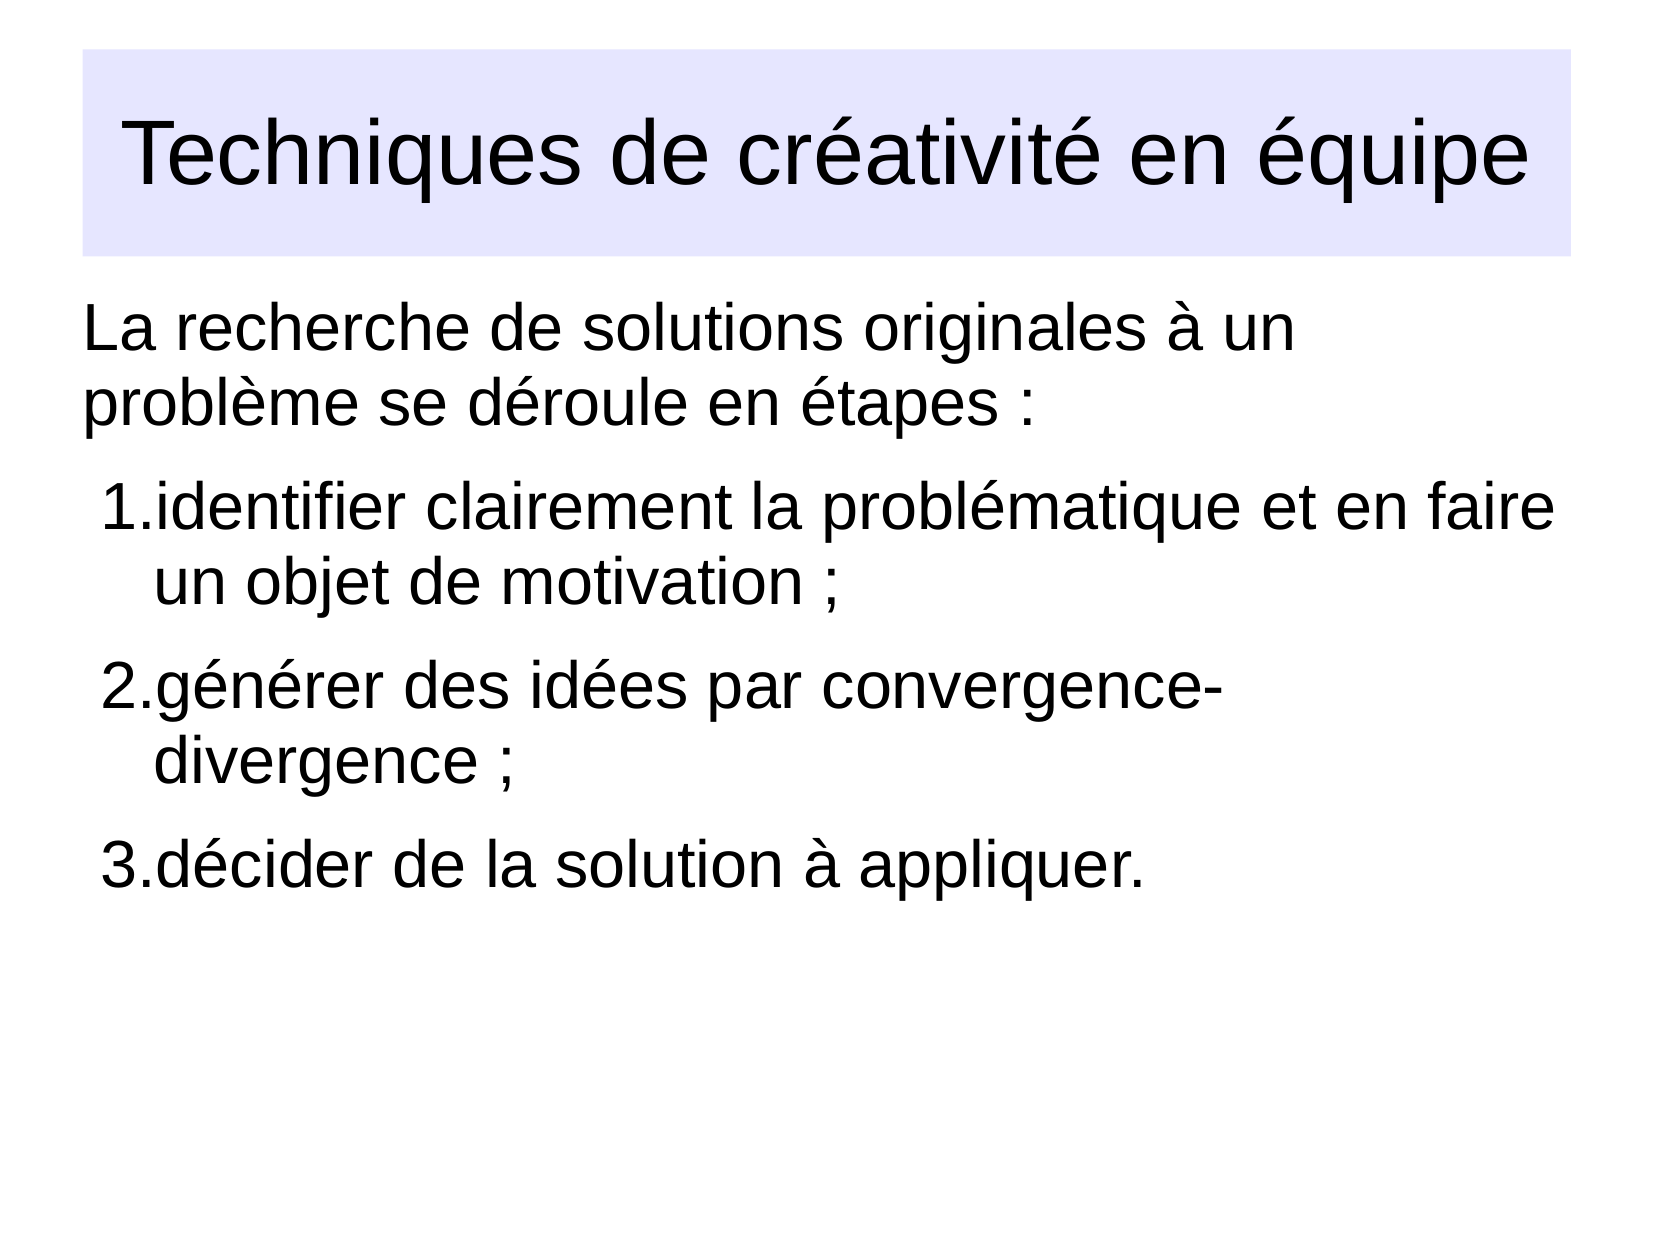

# Techniques de créativité en équipe
La recherche de solutions originales à un problème se déroule en étapes :
identifier clairement la problématique et en faire un objet de motivation ;
générer des idées par convergence-divergence ;
décider de la solution à appliquer.